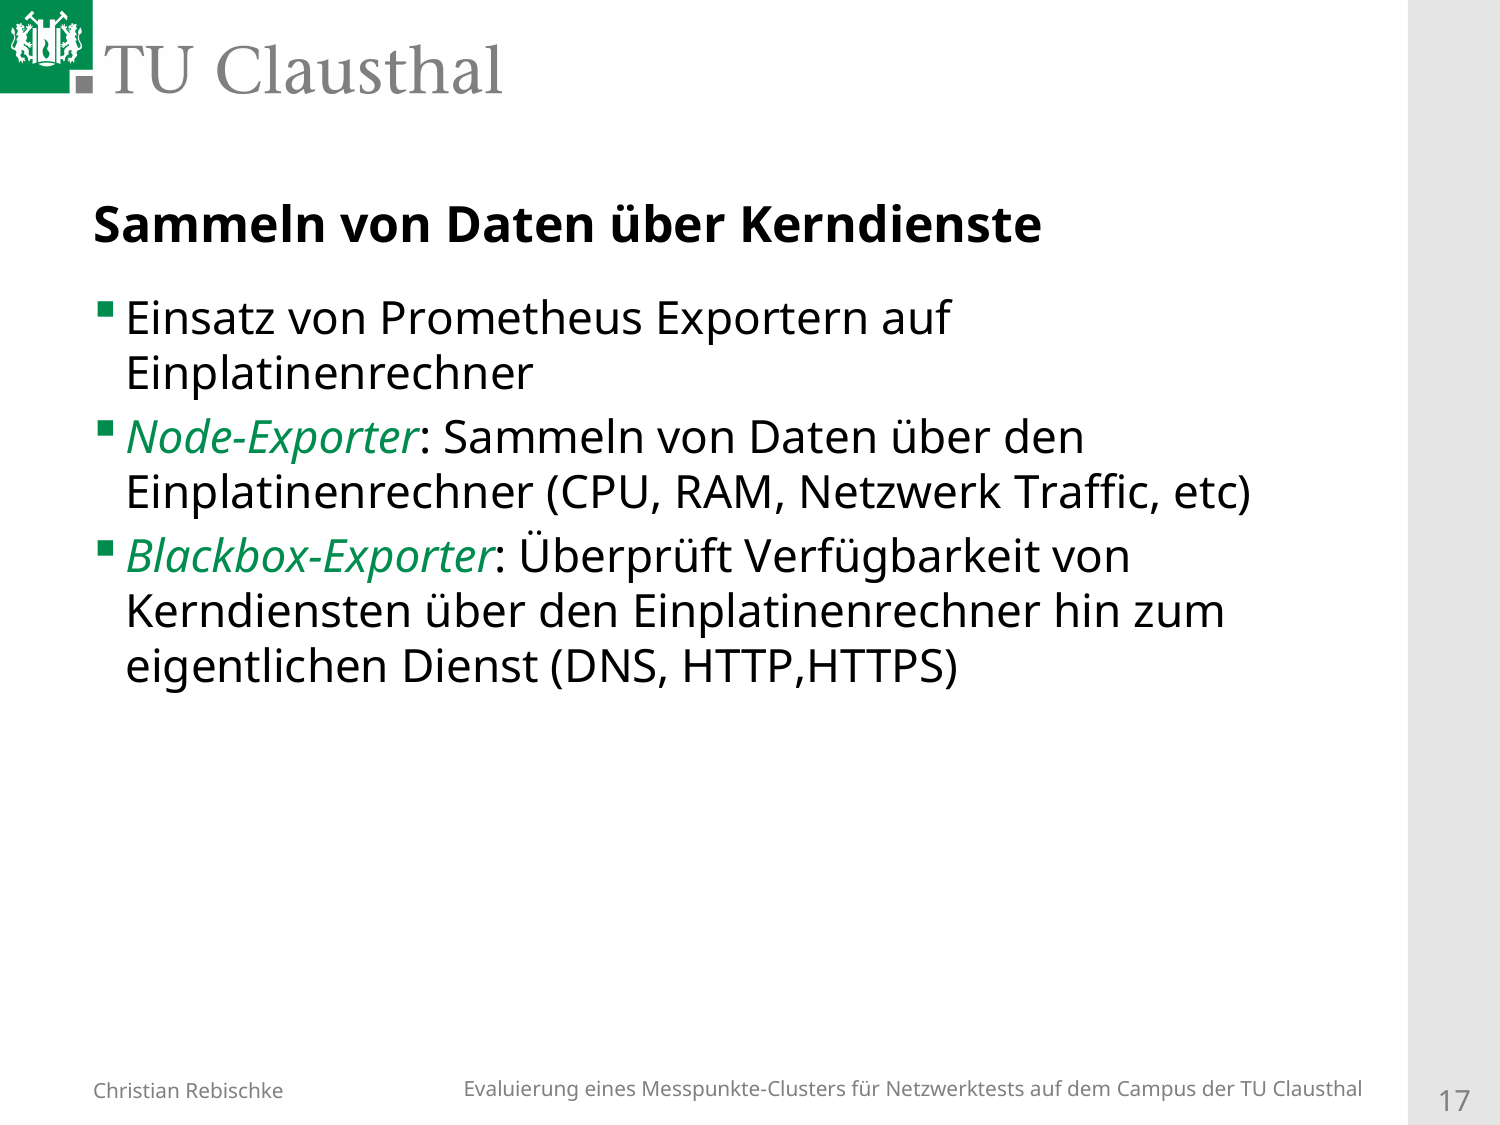

# Sammeln von Daten über Kerndienste
Einsatz von Prometheus Exportern auf Einplatinenrechner
Node-Exporter: Sammeln von Daten über den Einplatinenrechner (CPU, RAM, Netzwerk Traffic, etc)
Blackbox-Exporter: Überprüft Verfügbarkeit von Kerndiensten über den Einplatinenrechner hin zum eigentlichen Dienst (DNS, HTTP,HTTPS)